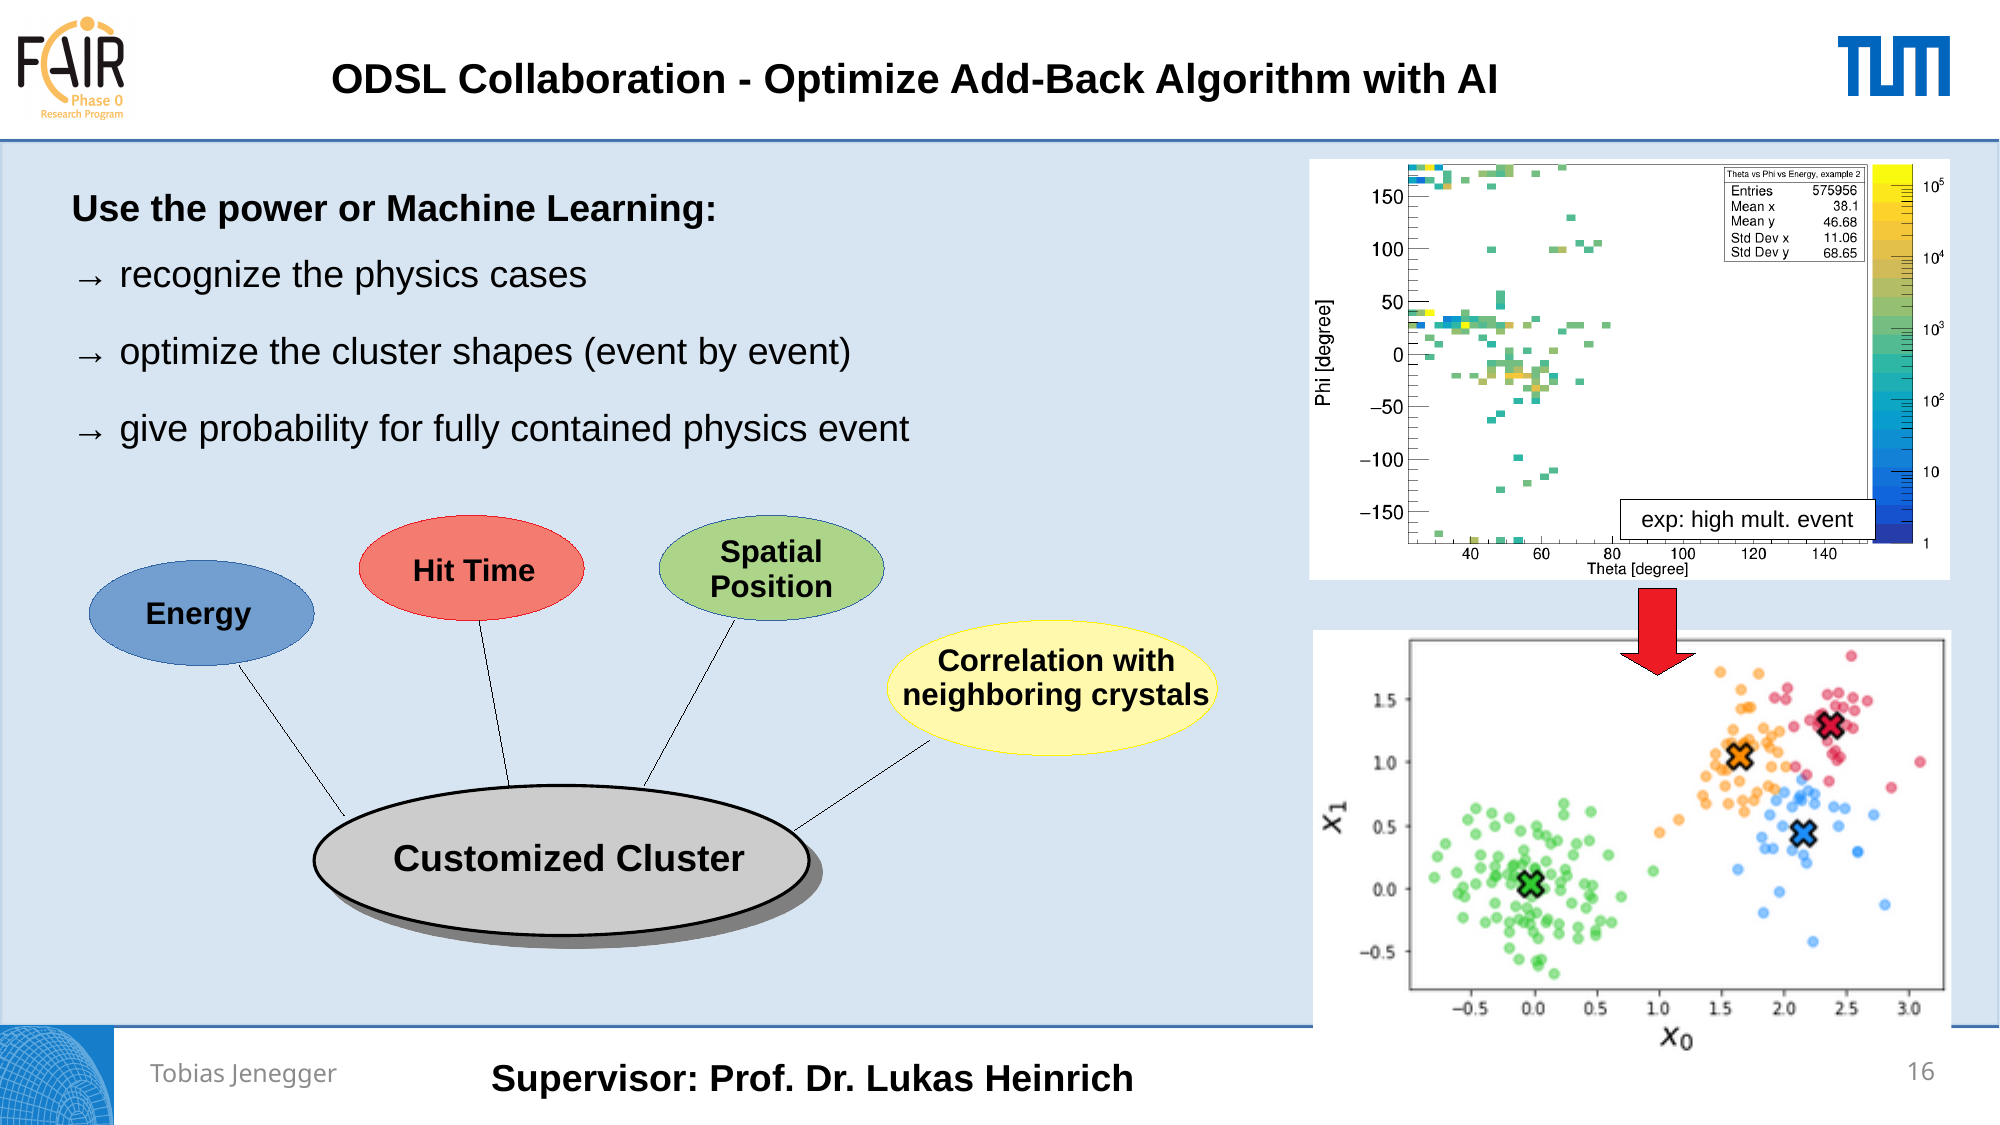

ODSL Collaboration - Optimize Add-Back Algorithm with AI
Use the power or Machine Learning:
→ recognize the physics cases
→ optimize the cluster shapes (event by event)
→ give probability for fully contained physics event
exp: high mult. event
Hit Time
Spatial Position
Energy
Correlation with neighboring crystals
Customized Cluster
16
Supervisor: Prof. Dr. Lukas Heinrich